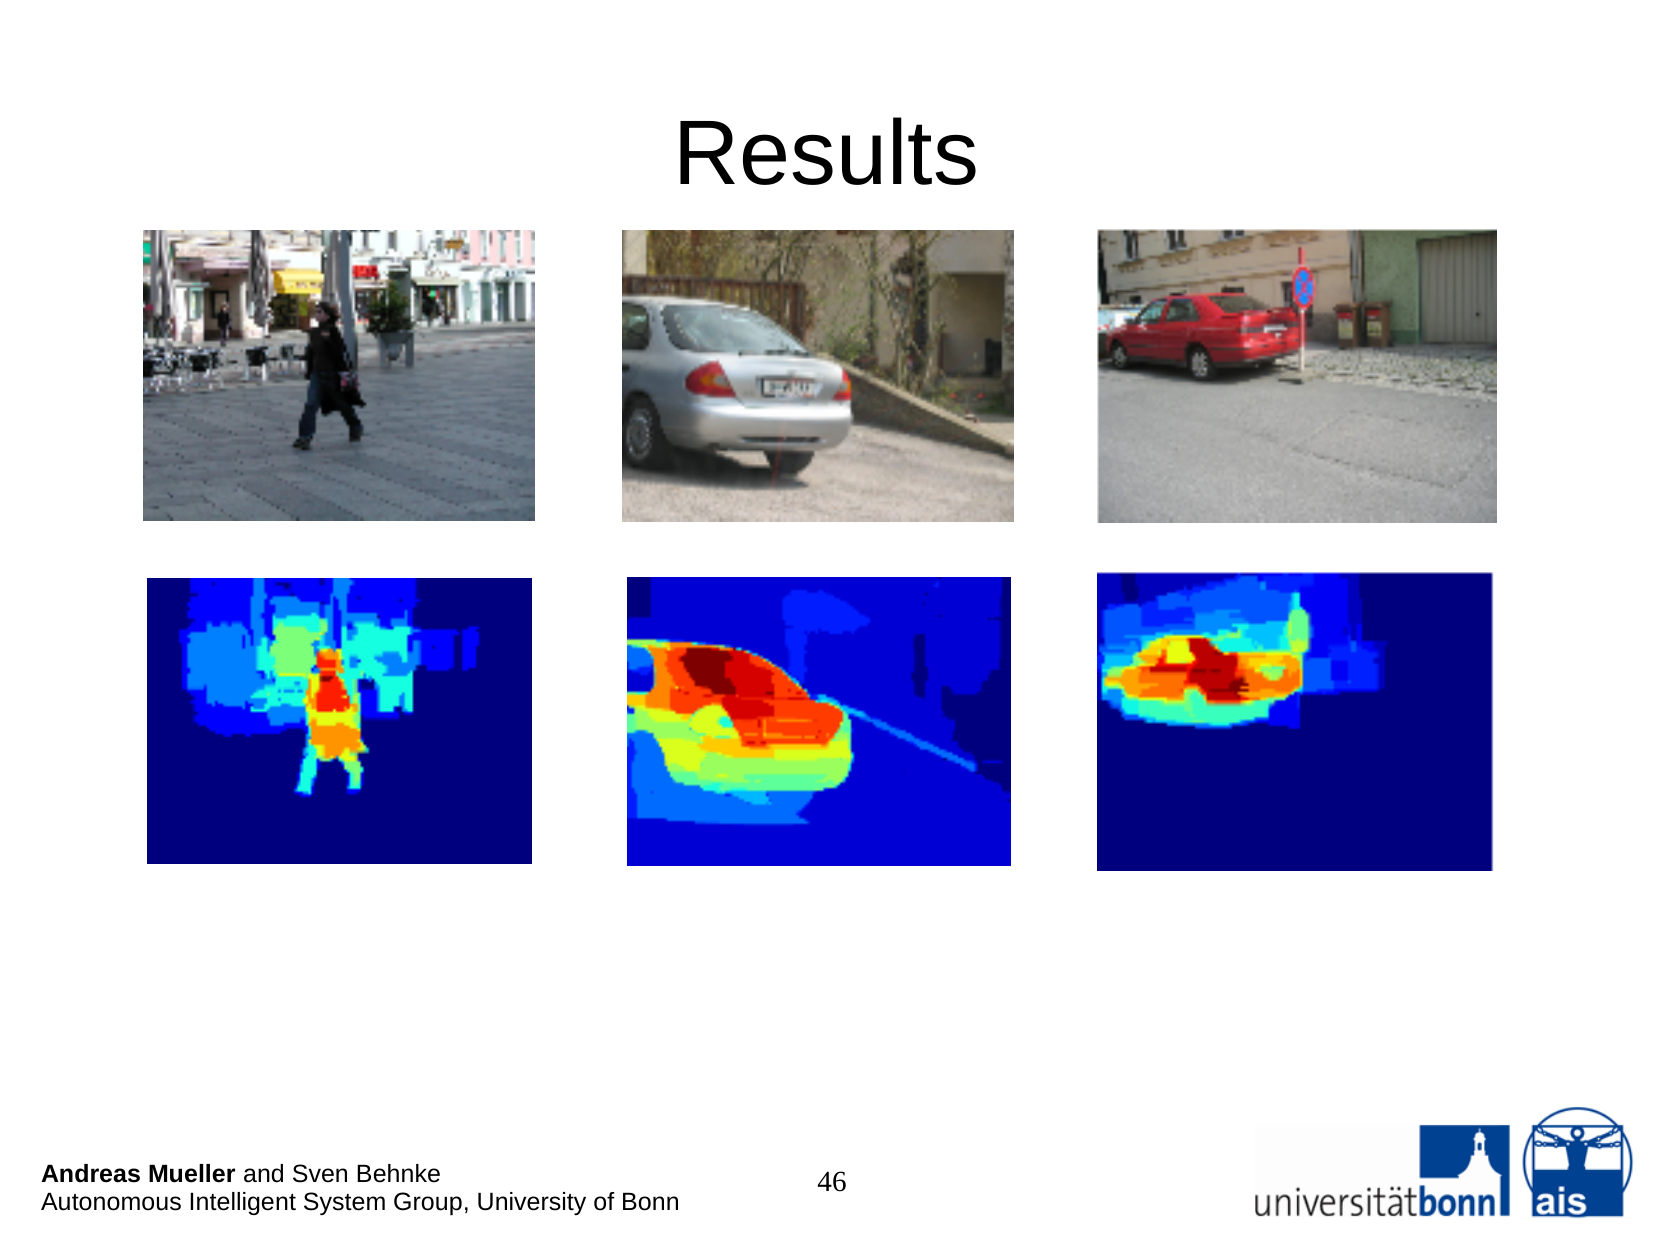

# Results
Andreas Mueller, Sven Behnke University of Bonn
46